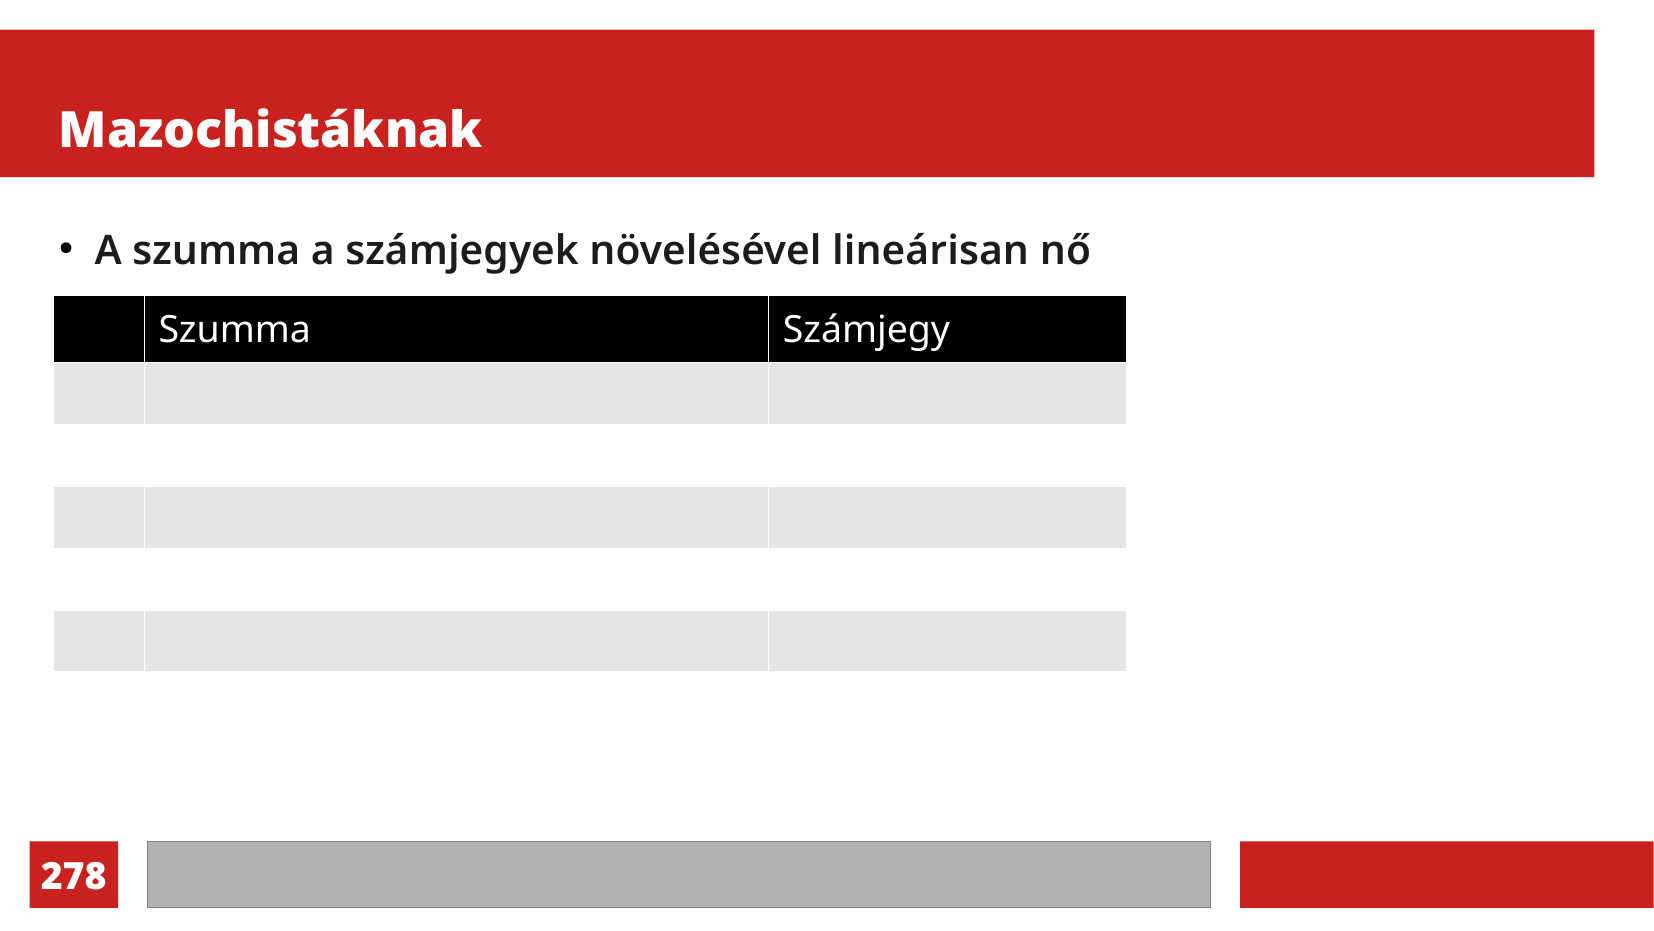

# Mazochistáknak
A szumma a számjegyek növelésével lineárisan nő
| | Szumma | Számjegy |
| --- | --- | --- |
| | | |
| | | |
| | | |
| | | |
| | | |
278